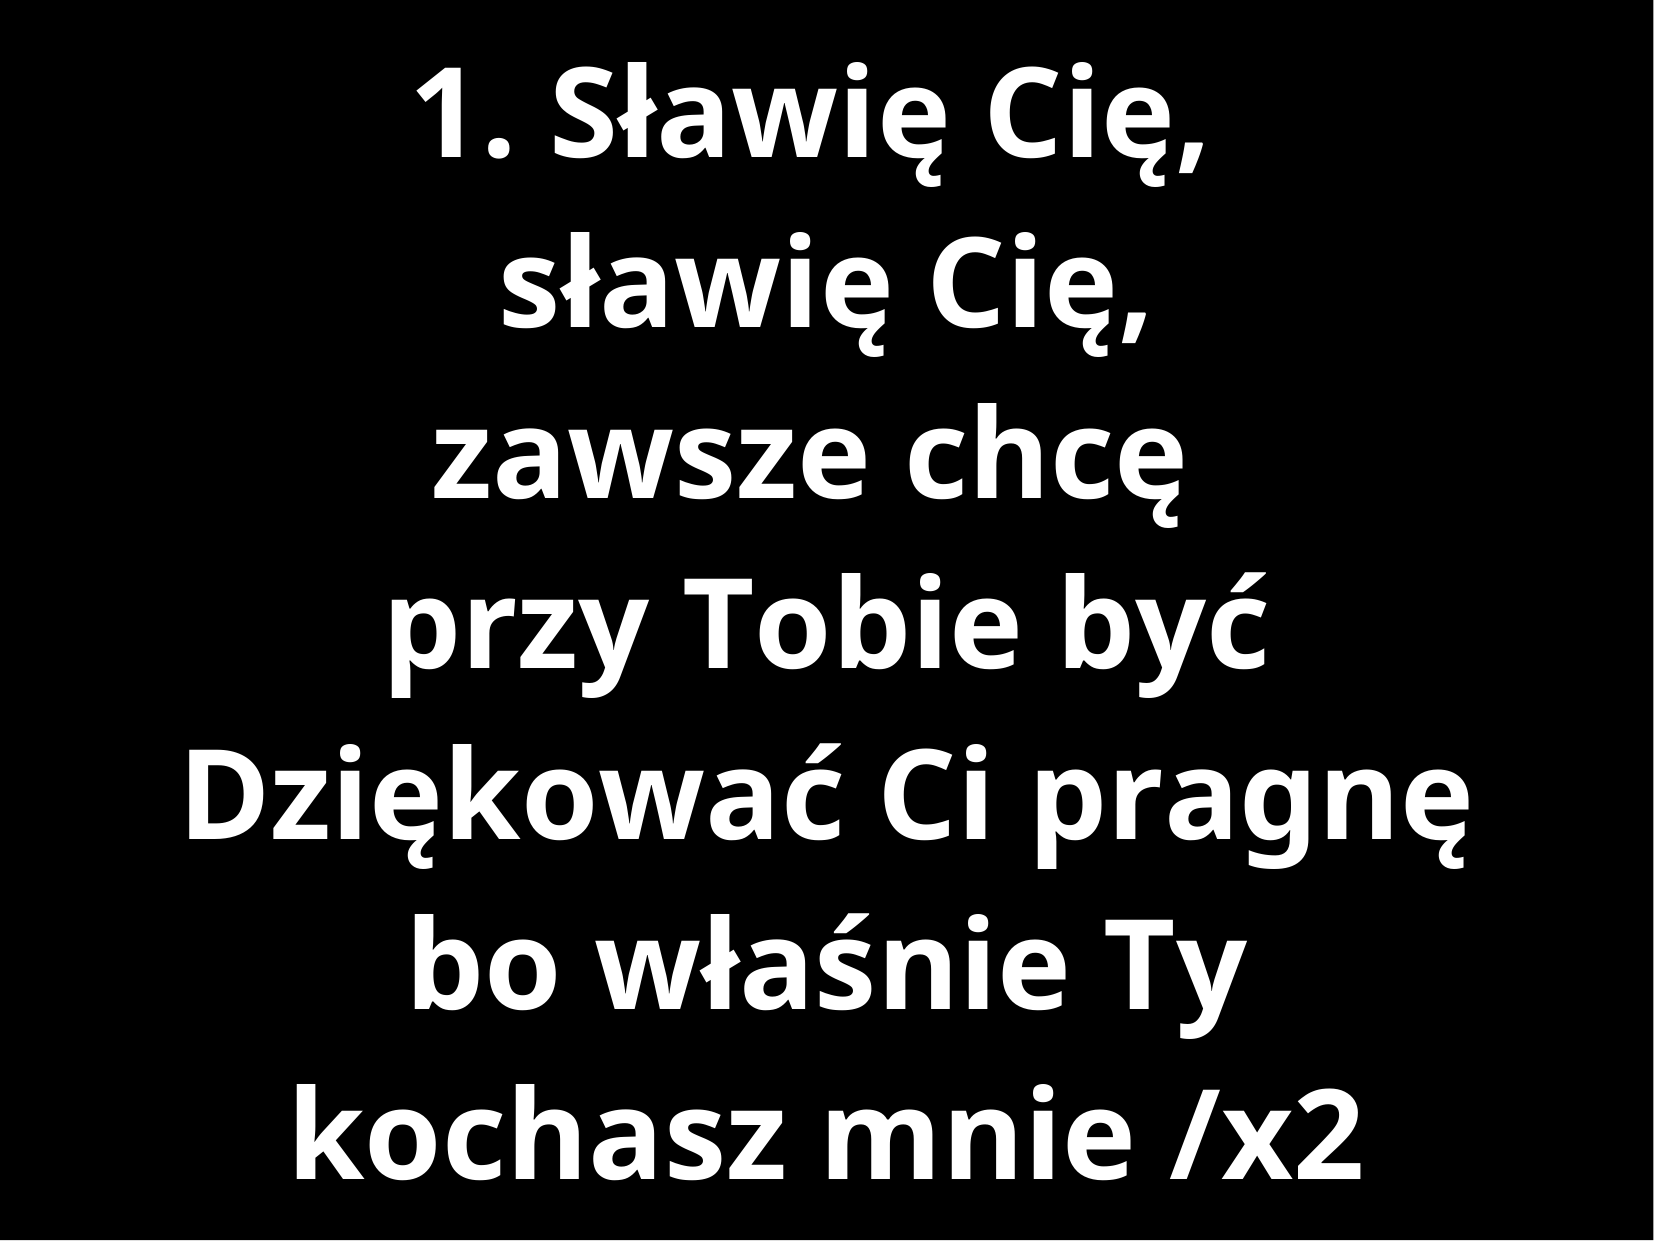

# 1. Sławię Cię, sławię Cię, zawsze chcę przy Tobie być Dziękować Ci pragnę bo właśnie Ty kochasz mnie /x2